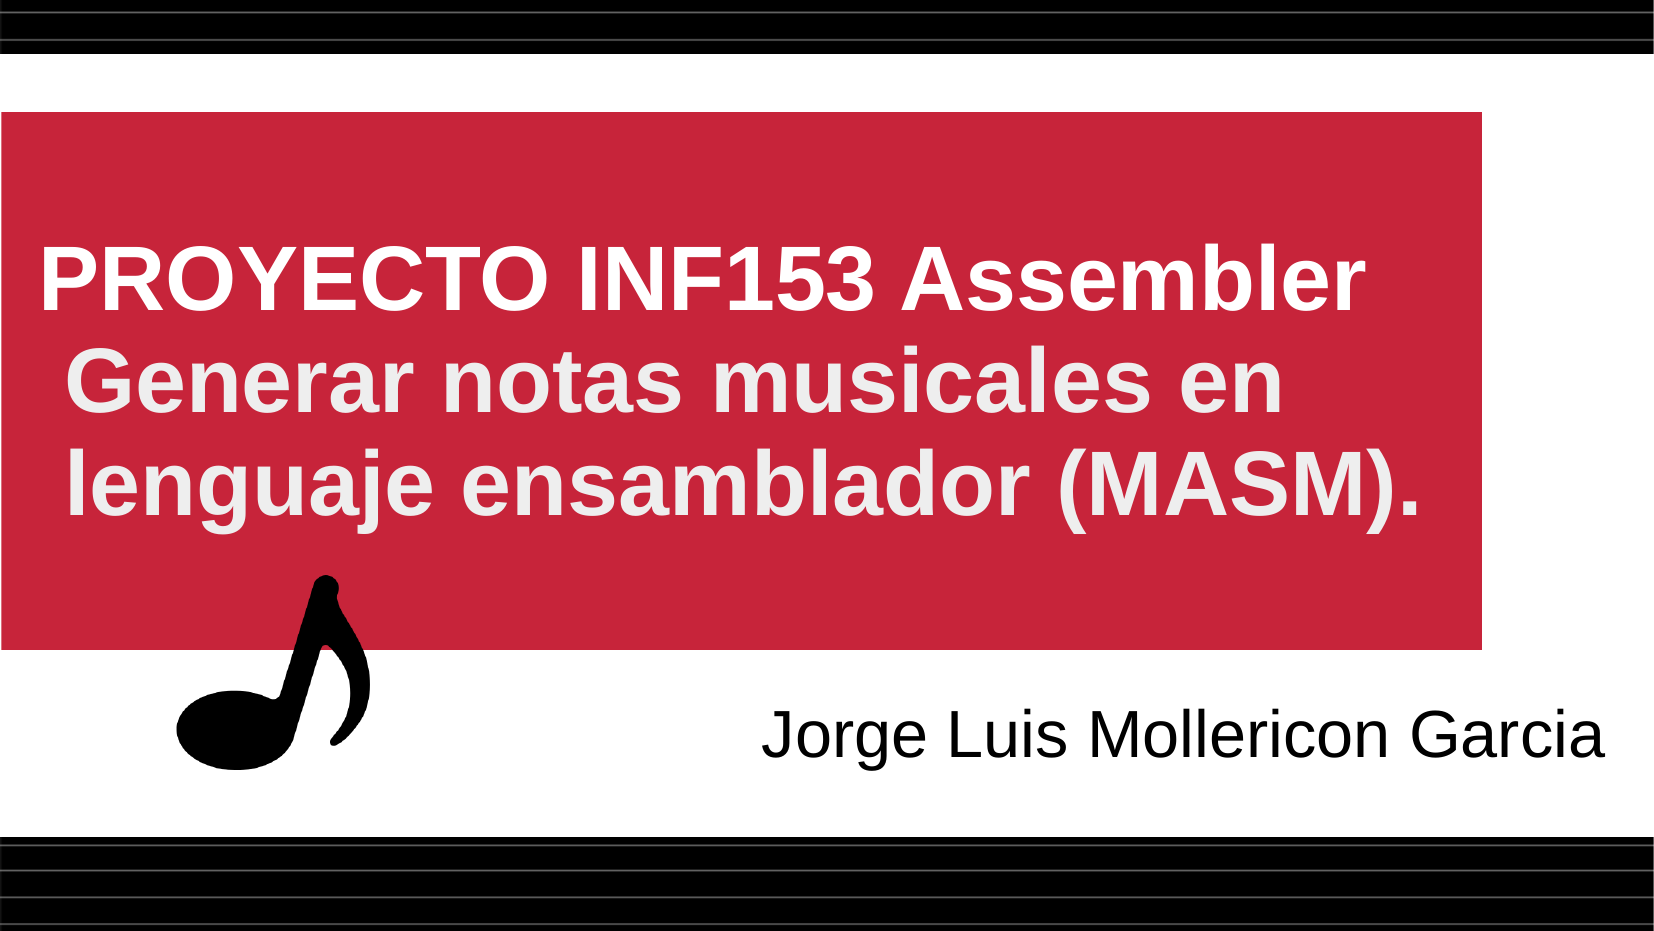

# PROYECTO INF153 Assembler Generar notas musicales en lenguaje ensamblador (MASM).
Jorge Luis Mollericon Garcia